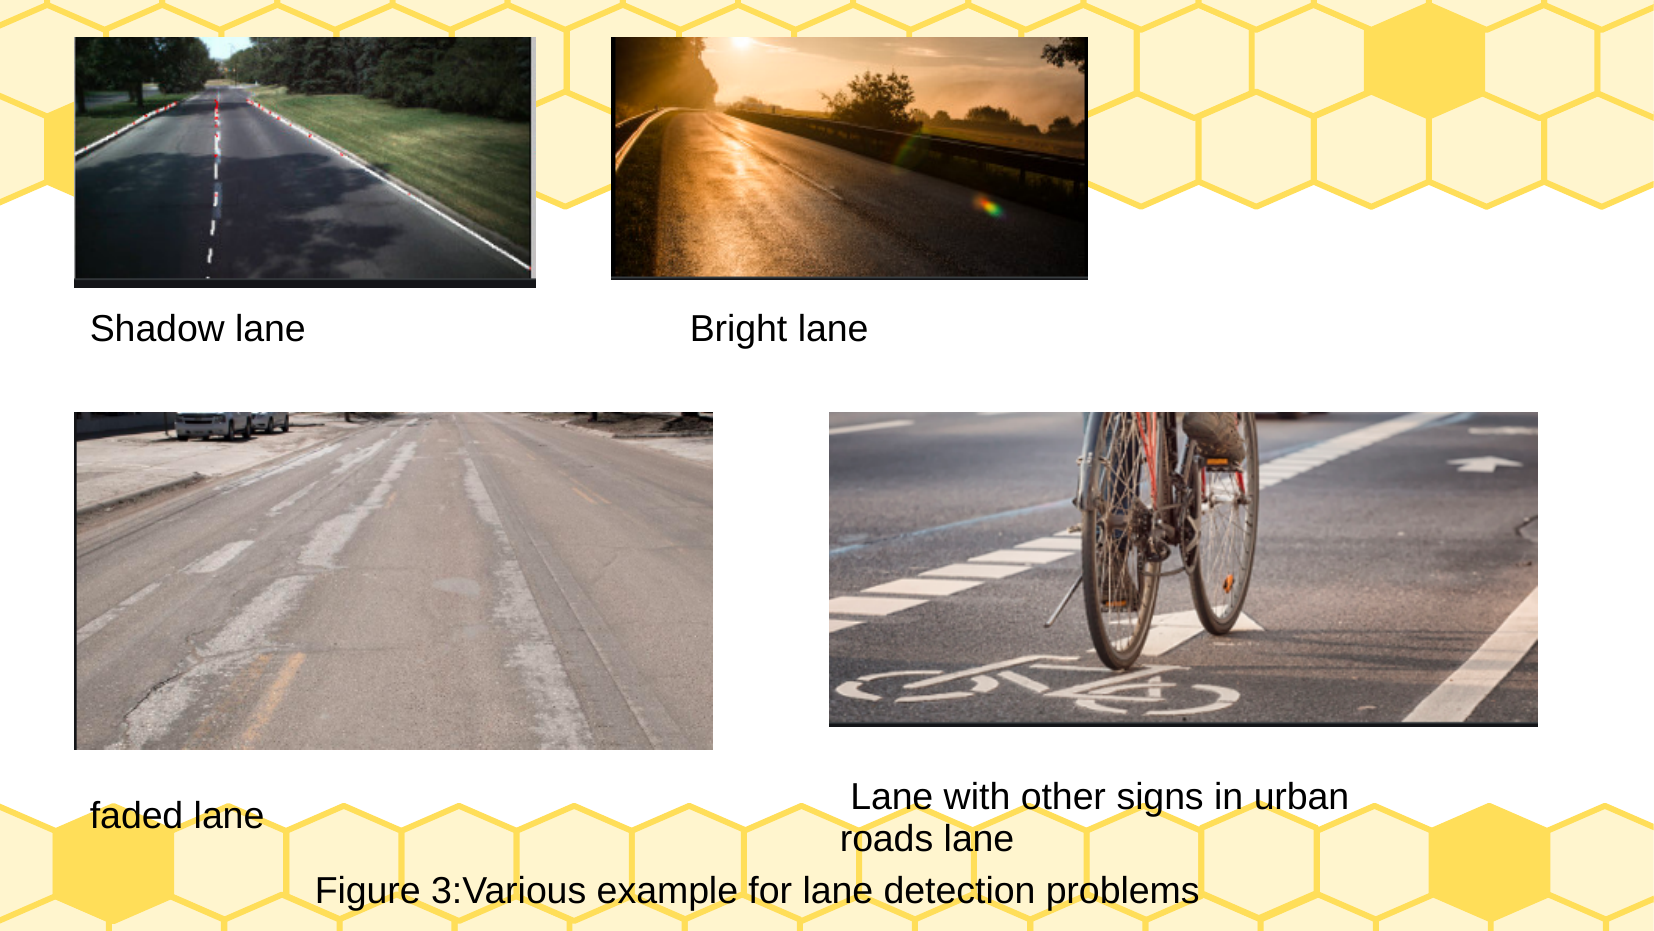

Shadow lane
Bright lane
 Lane with other signs in urban roads lane
faded lane
Figure 3:Various example for lane detection problems